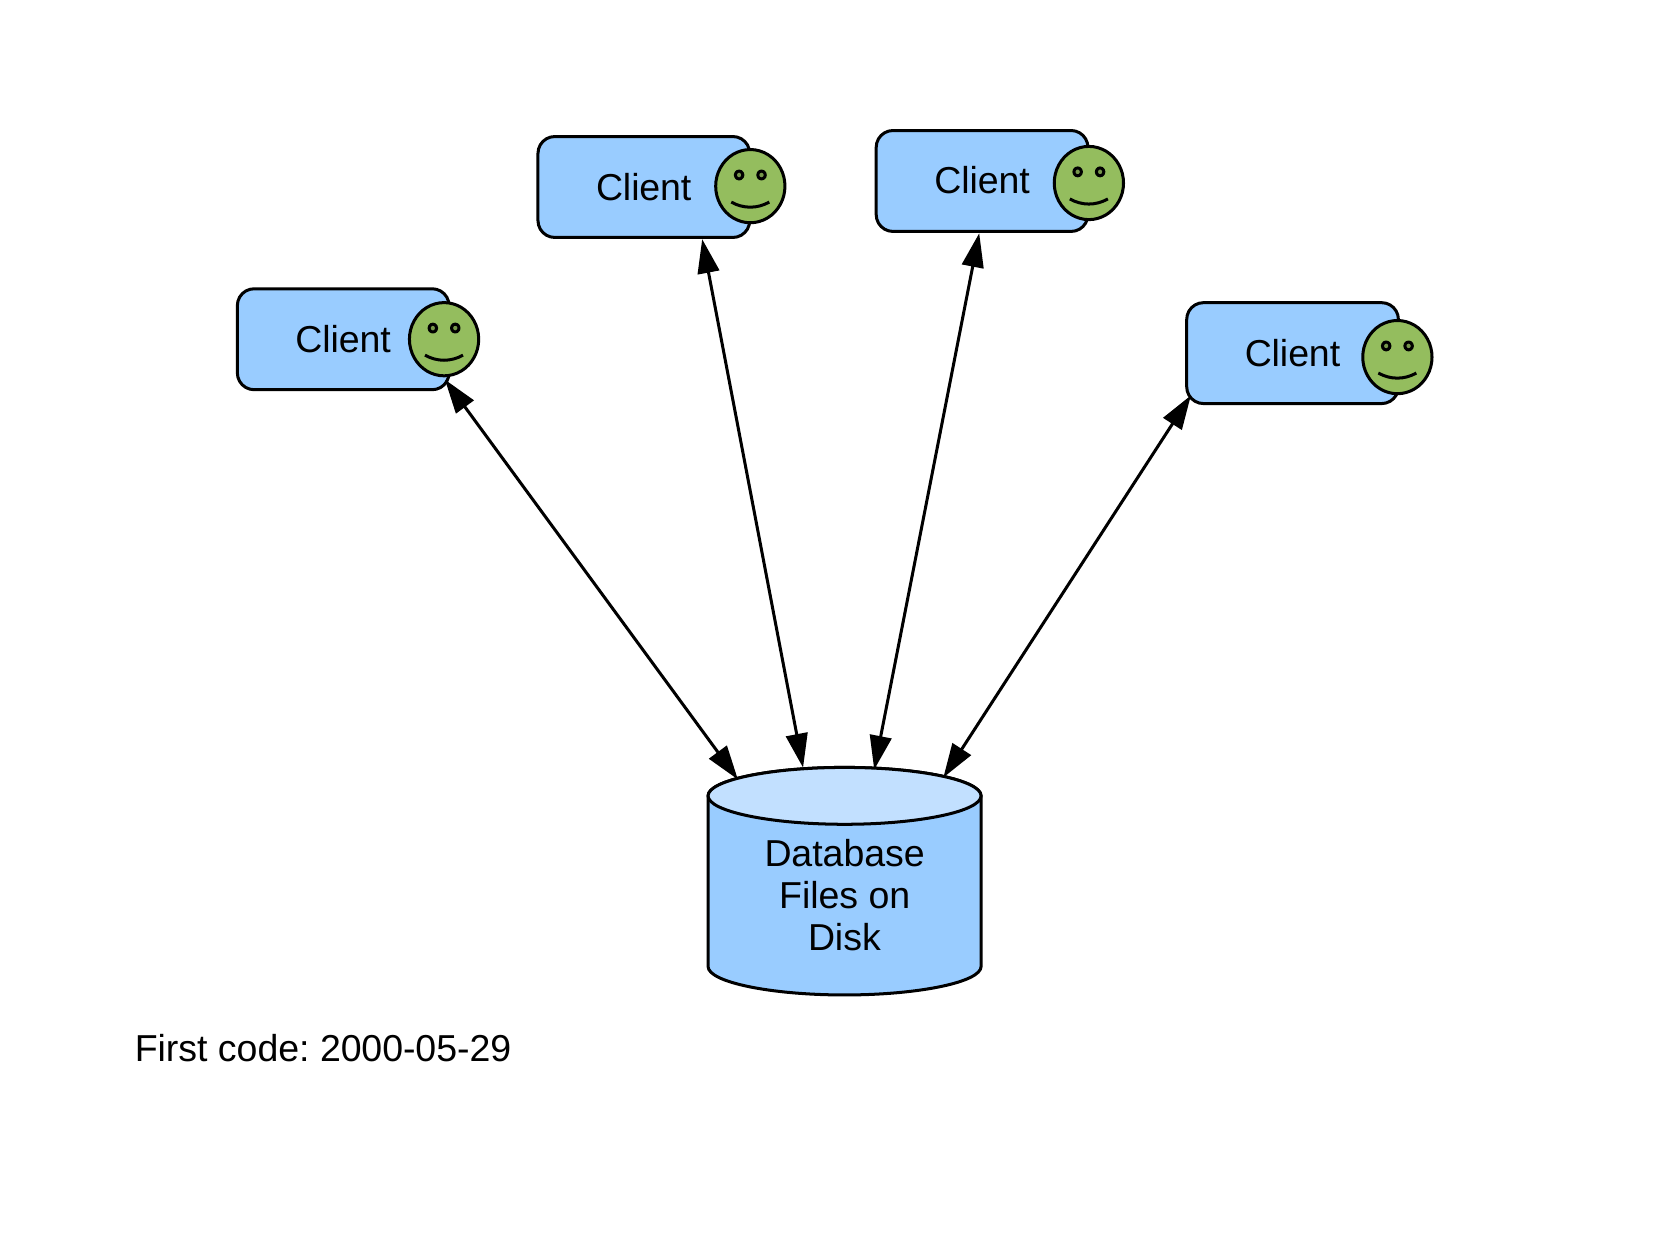

Client
Client
Client
Client
Database
Files on
Disk
First code: 2000-05-29